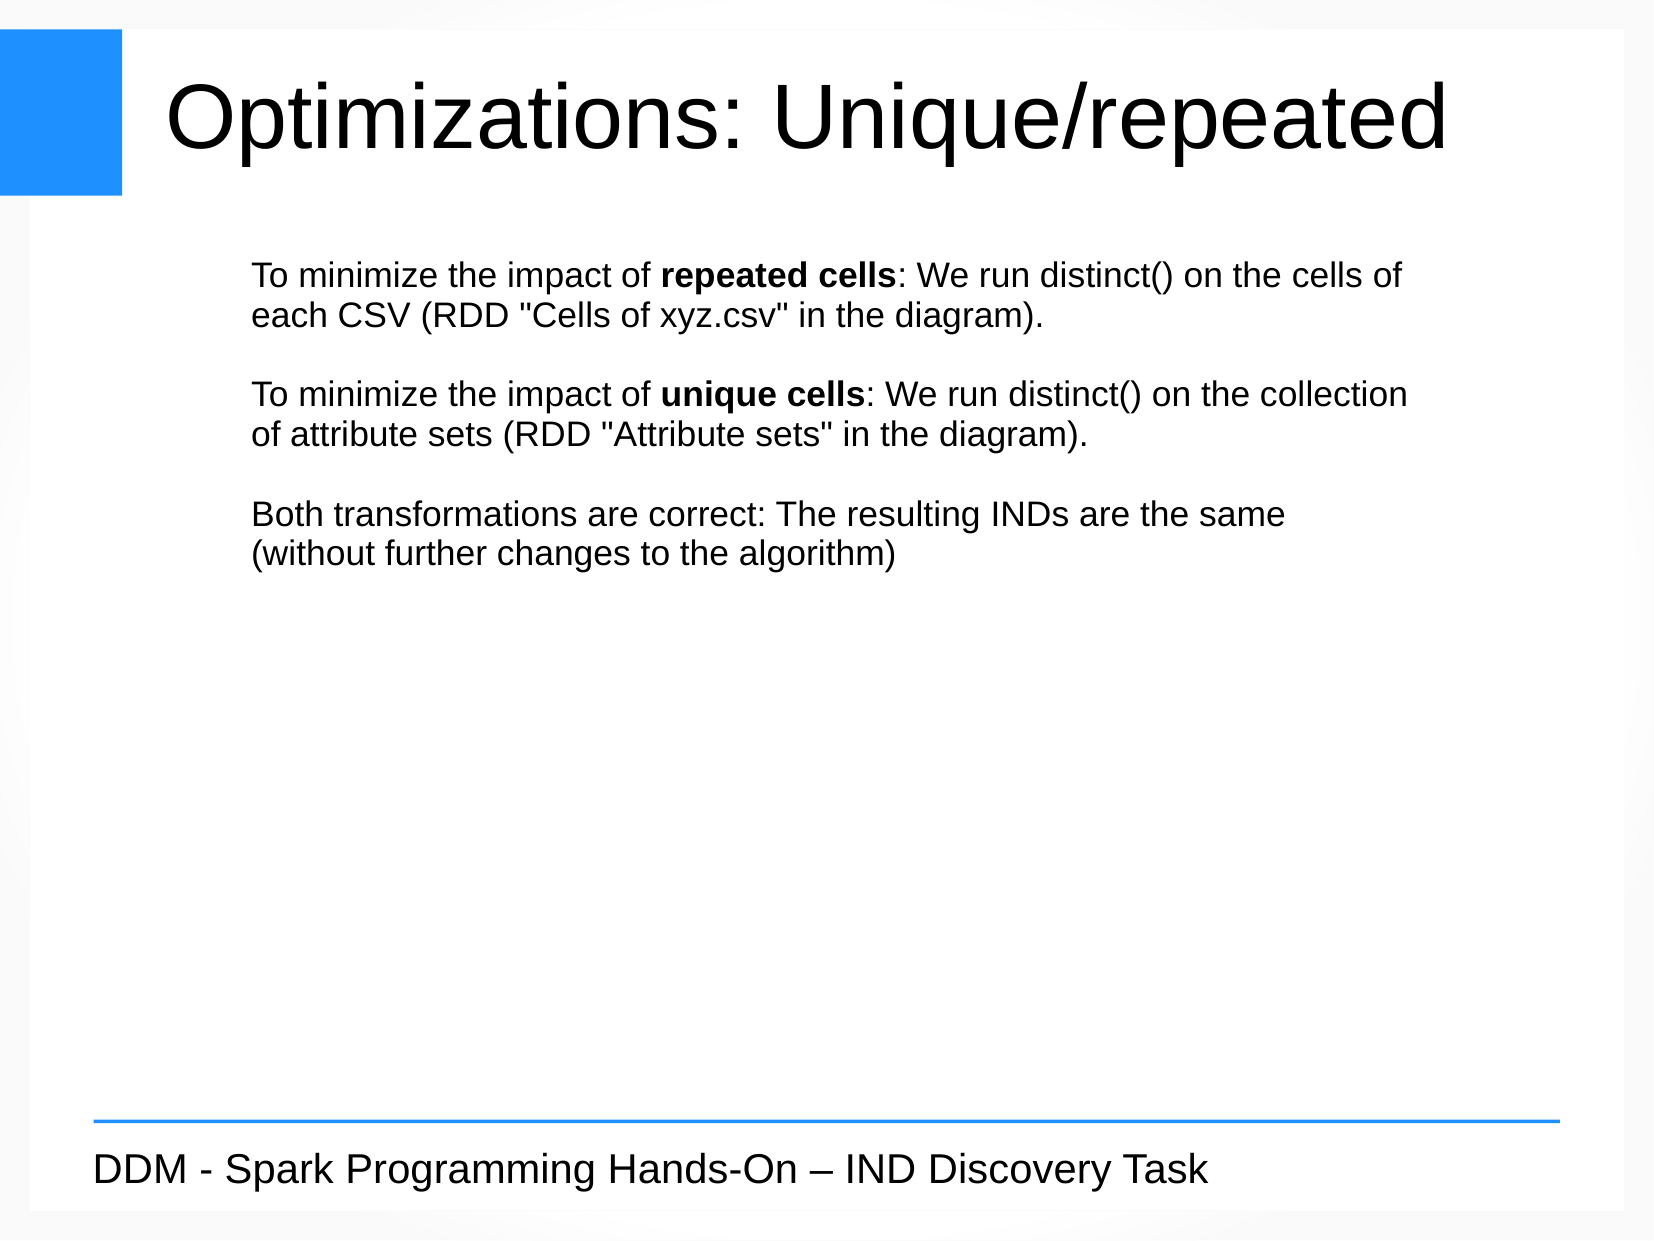

# Optimizations: Unique/repeated
To minimize the impact of repeated cells: We run distinct() on the cells of each CSV (RDD "Cells of xyz.csv" in the diagram).
To minimize the impact of unique cells: We run distinct() on the collection of attribute sets (RDD "Attribute sets" in the diagram).
Both transformations are correct: The resulting INDs are the same (without further changes to the algorithm)
DDM - Spark Programming Hands-On – IND Discovery Task